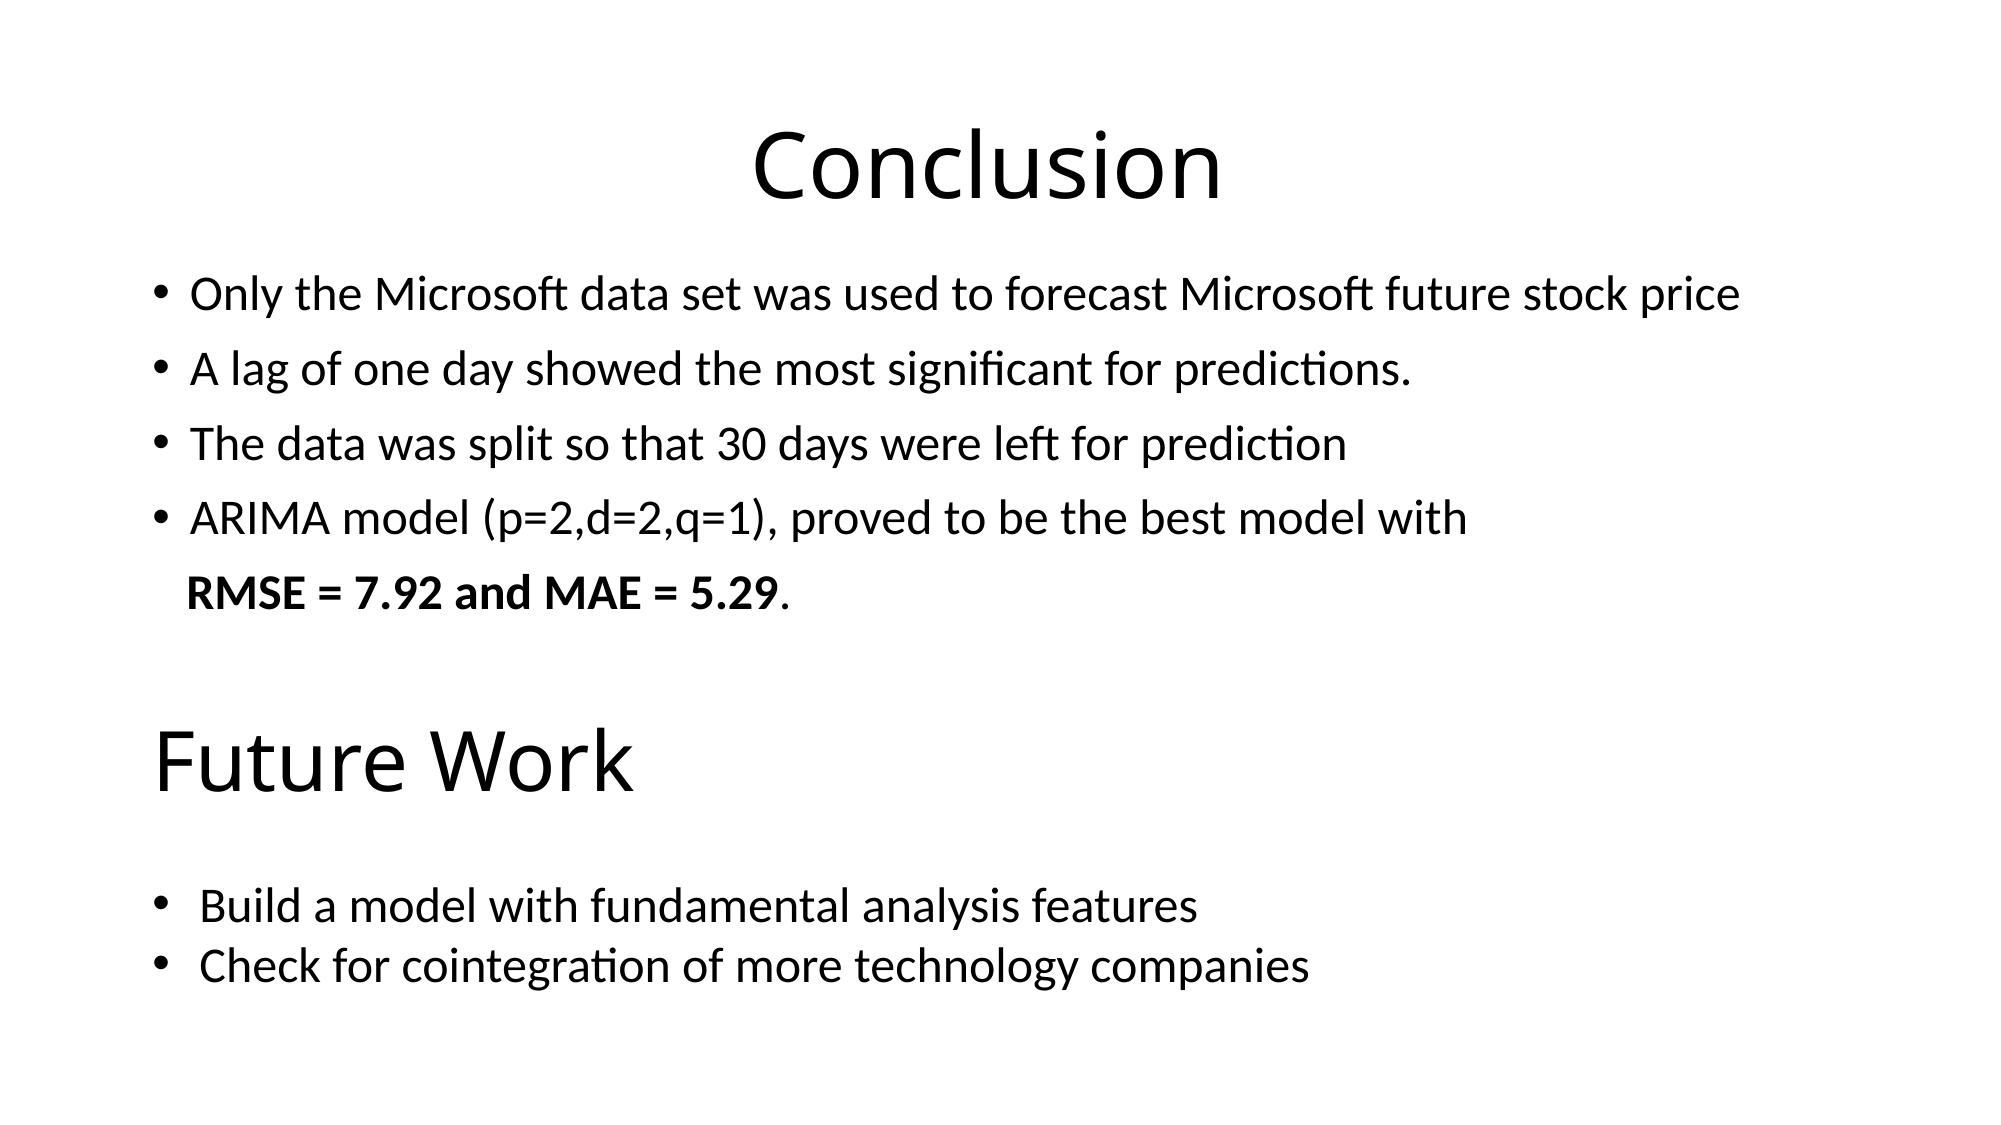

# Conclusion
Only the Microsoft data set was used to forecast Microsoft future stock price
A lag of one day showed the most significant for predictions.
The data was split so that 30 days were left for prediction
ARIMA model (p=2,d=2,q=1), proved to be the best model with
 RMSE = 7.92 and MAE = 5.29.
Future Work
Build a model with fundamental analysis features
Check for cointegration of more technology companies